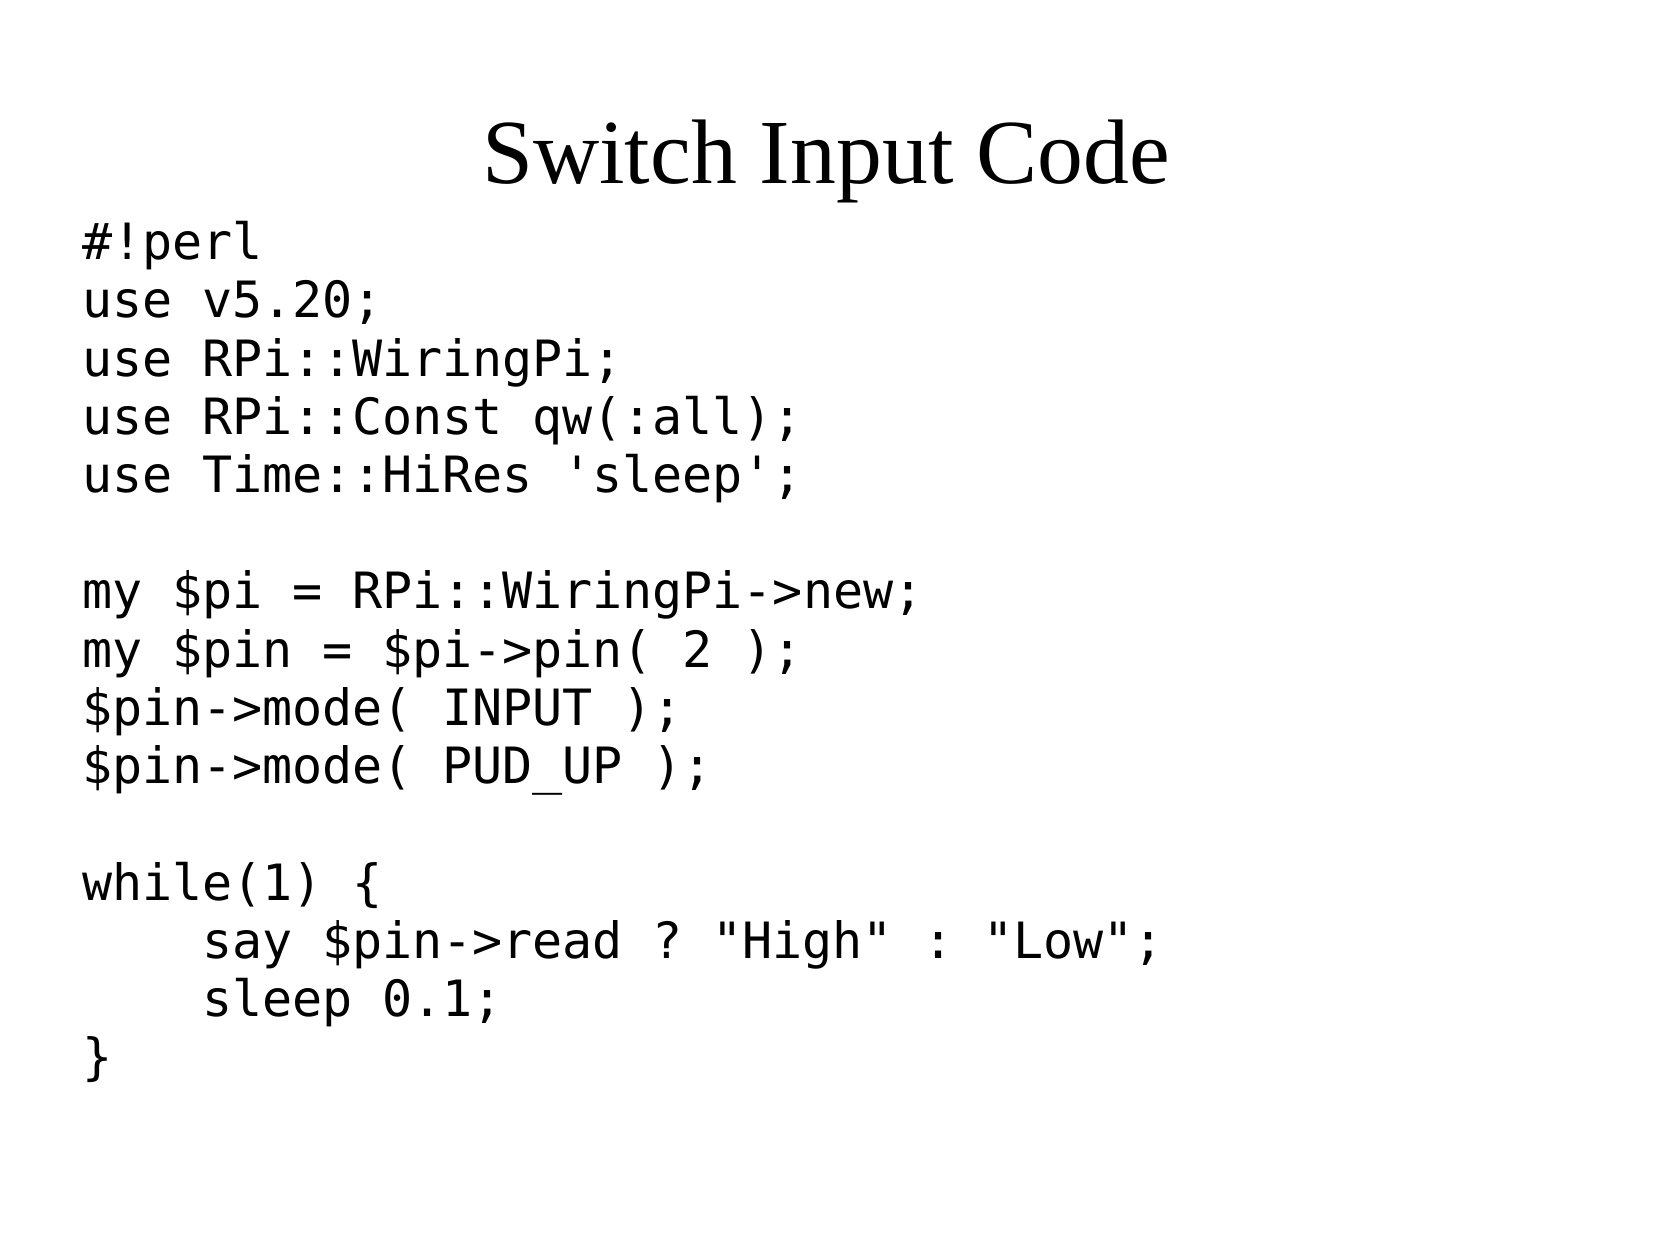

# Switch Input Code
#!perl
use v5.20;
use RPi::WiringPi;
use RPi::Const qw(:all);
use Time::HiRes 'sleep';
my $pi = RPi::WiringPi->new;
my $pin = $pi->pin( 2 );
$pin->mode( INPUT );
$pin->mode( PUD_UP );
while(1) {
 say $pin->read ? "High" : "Low";
 sleep 0.1;
}